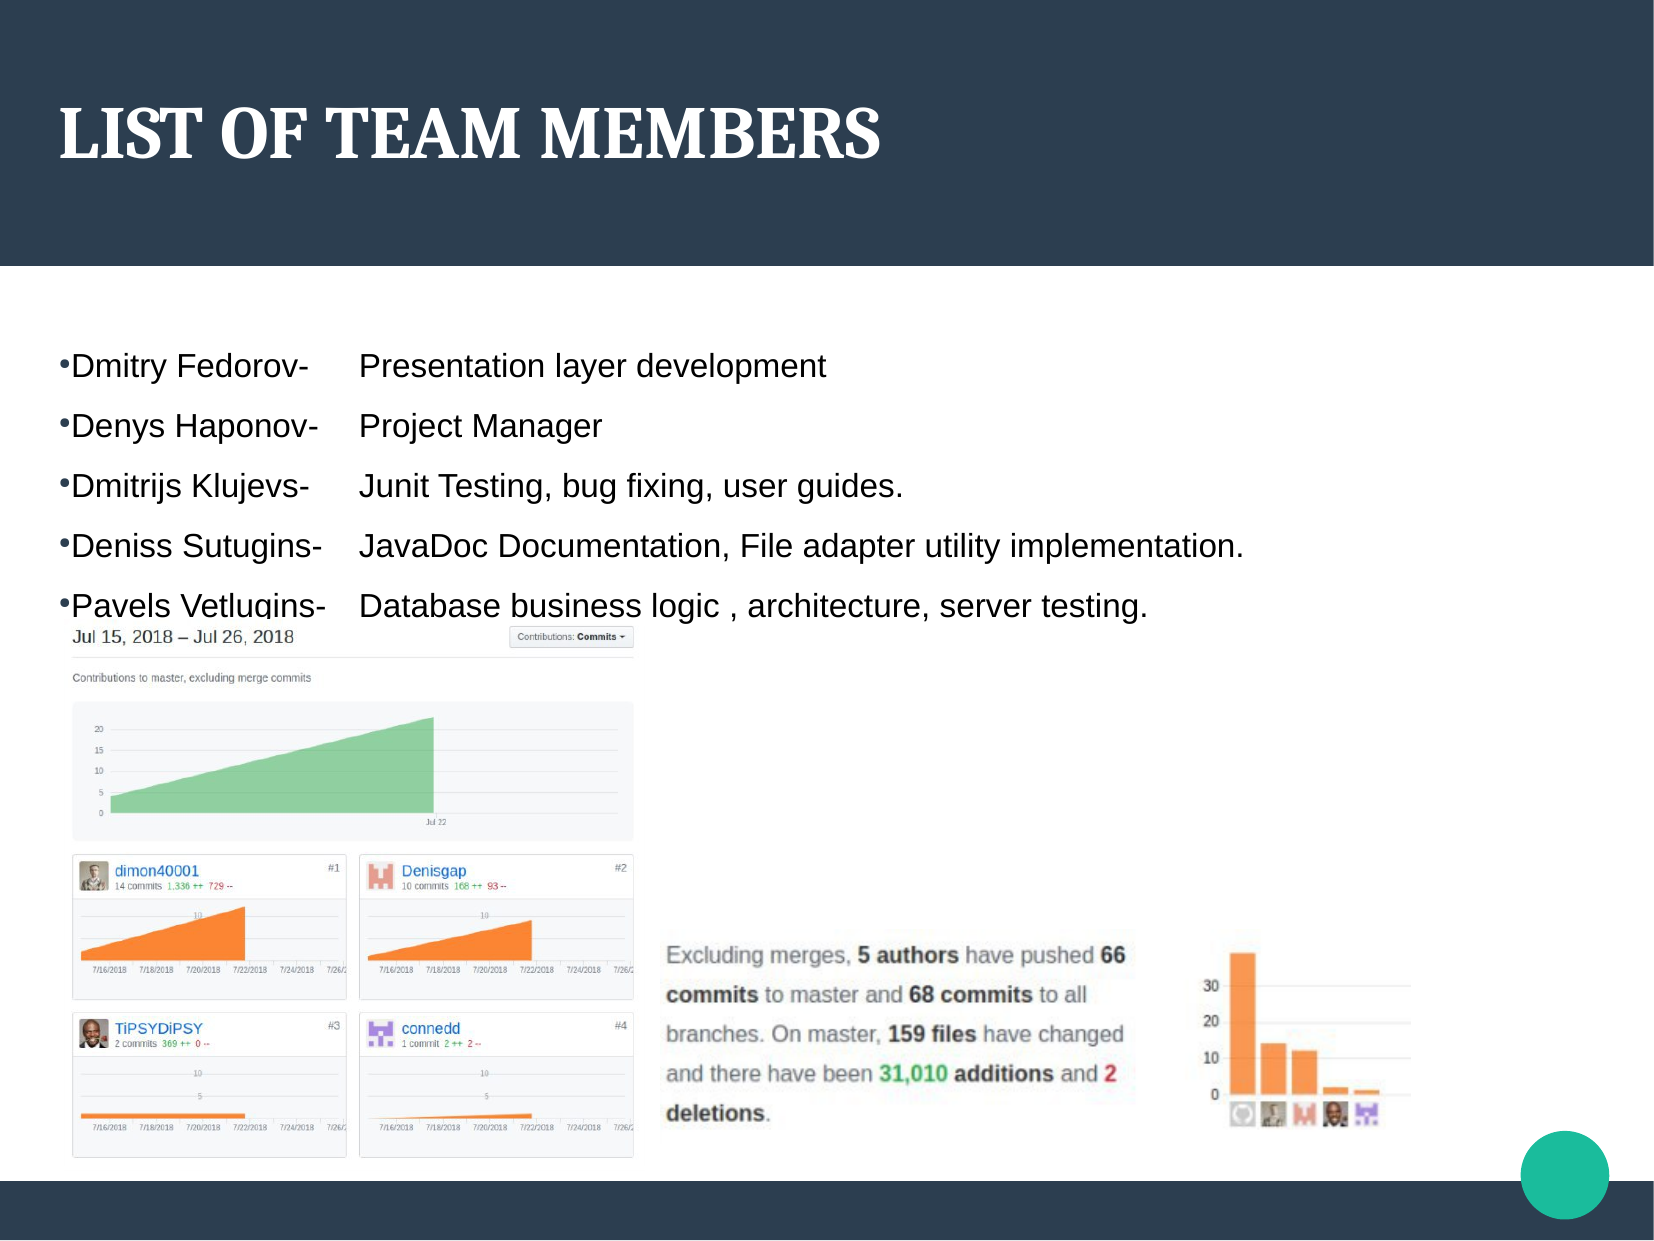

# LIST OF TEAM MEMBERS
Dmitry Fedorov- 	Presentation layer development
Denys Haponov-	Project Manager
Dmitrijs Klujevs- 	Junit Testing, bug fixing, user guides.
Deniss Sutugins- 	JavaDoc Documentation, File adapter utility implementation.
Pavels Vetlugins- 	Database business logic , architecture, server testing.